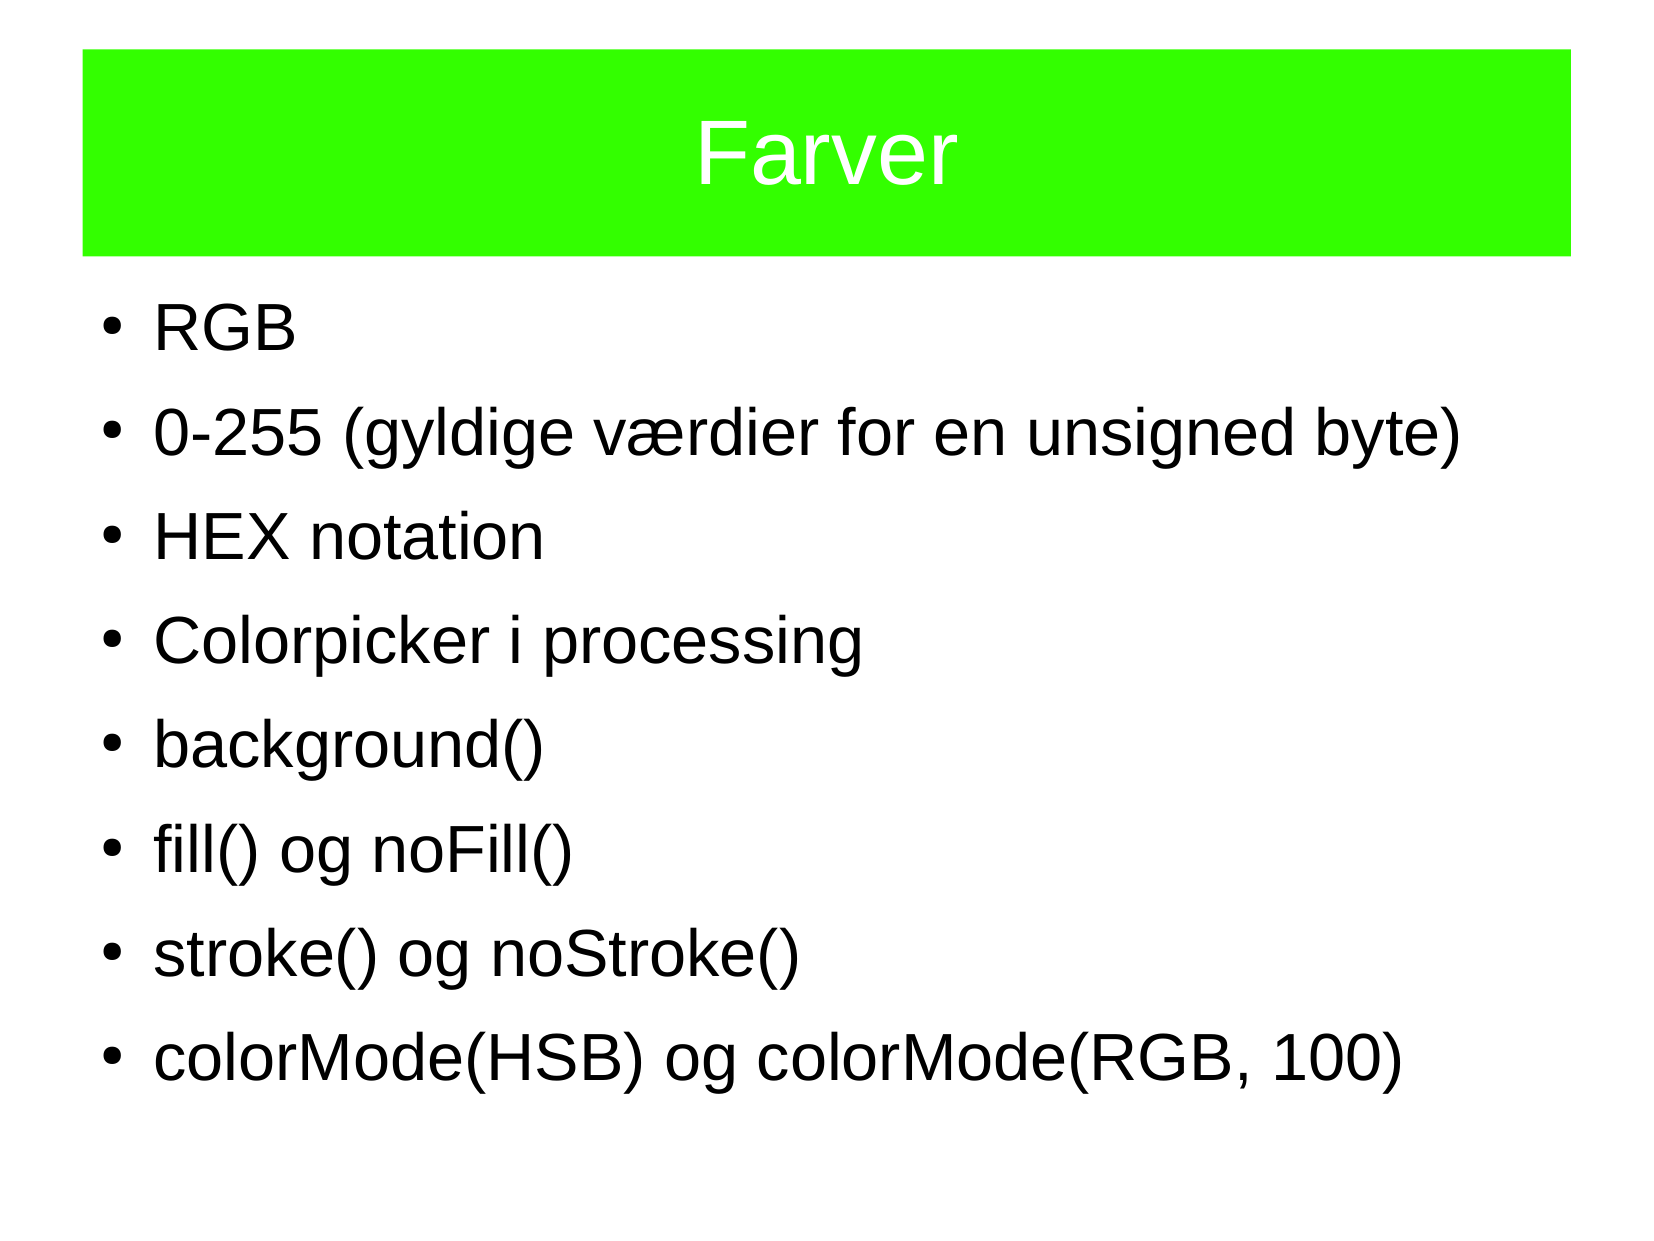

# Farver
RGB
0-255 (gyldige værdier for en unsigned byte)
HEX notation
Colorpicker i processing
background()
fill() og noFill()
stroke() og noStroke()
colorMode(HSB) og colorMode(RGB, 100)